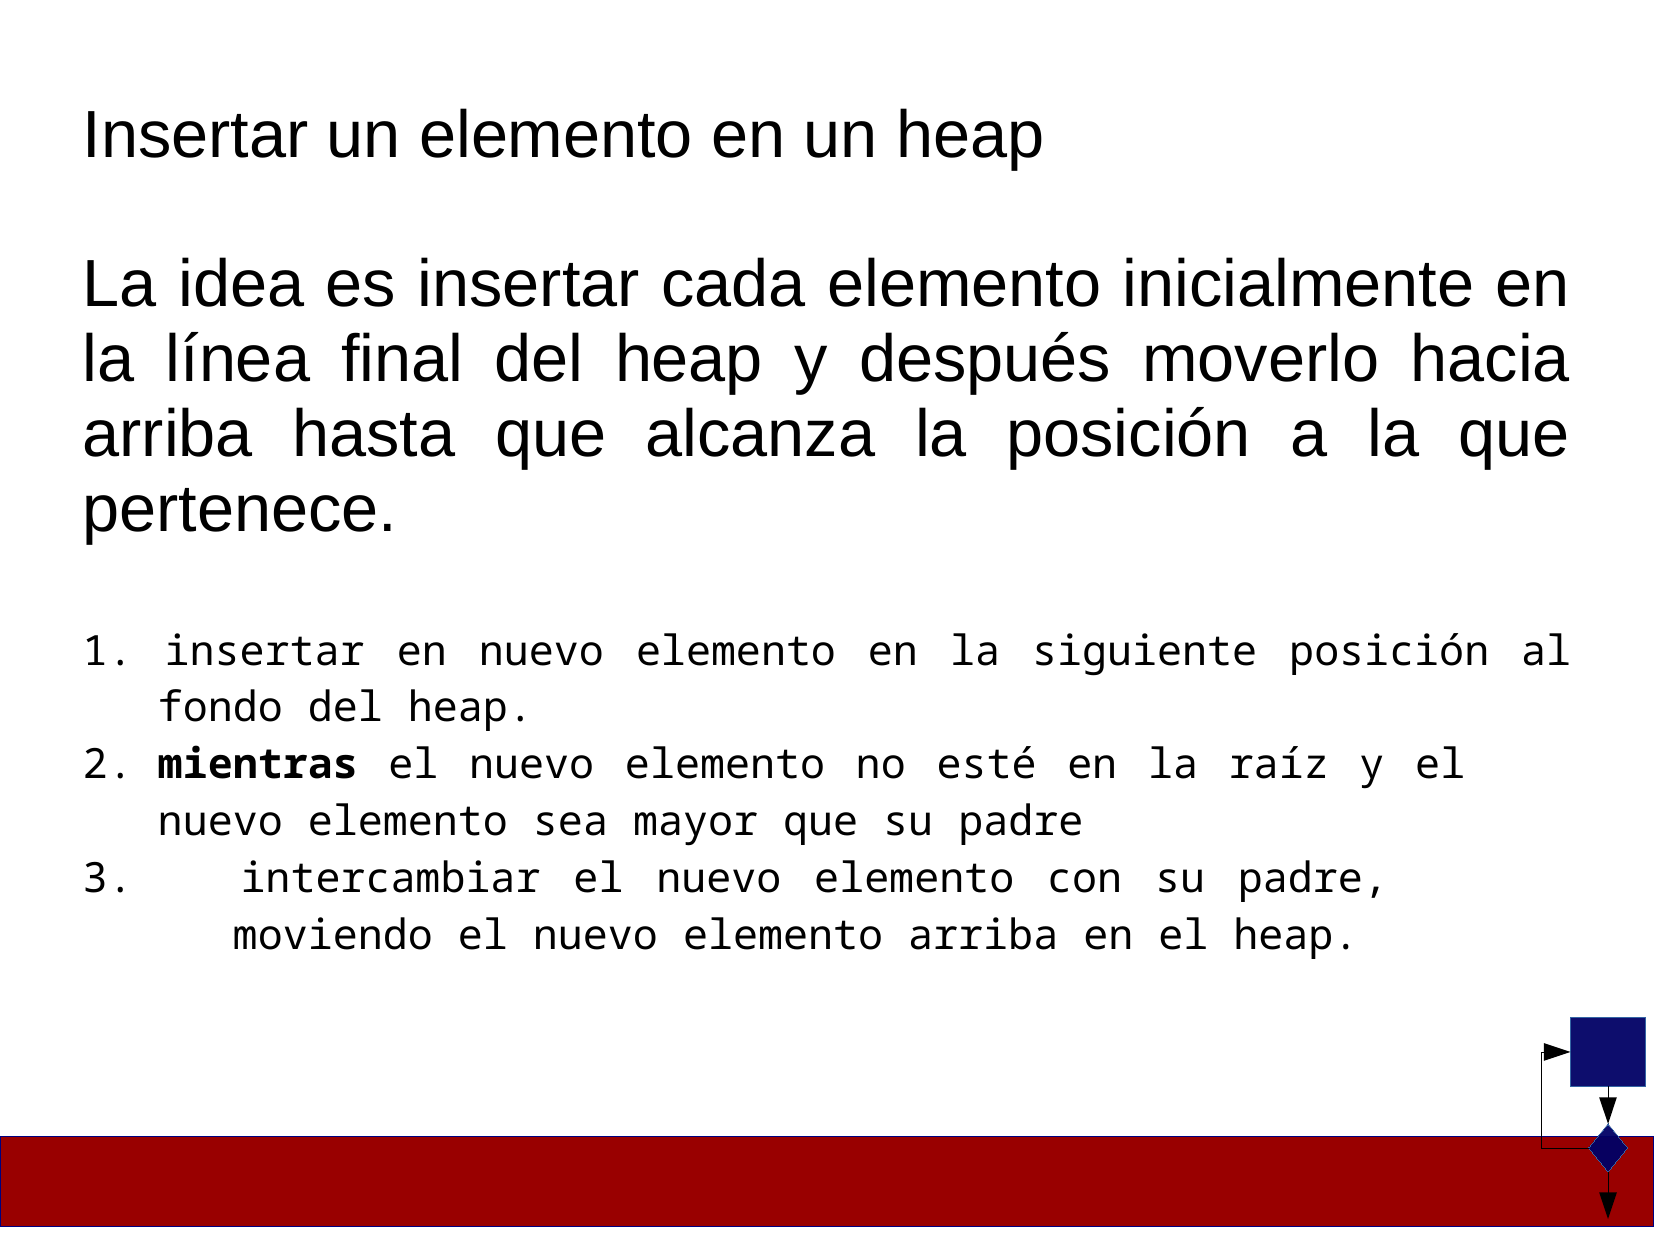

# Insertar un elemento en un heap
La idea es insertar cada elemento inicialmente en la línea final del heap y después moverlo hacia arriba hasta que alcanza la posición a la que pertenece.
1. insertar en nuevo elemento en la siguiente posición al 	fondo del heap.
2.	mientras el nuevo elemento no esté en la raíz y el 		nuevo elemento sea mayor que su padre
3. 	intercambiar el nuevo elemento con su padre, 				moviendo el nuevo elemento arriba en el heap.